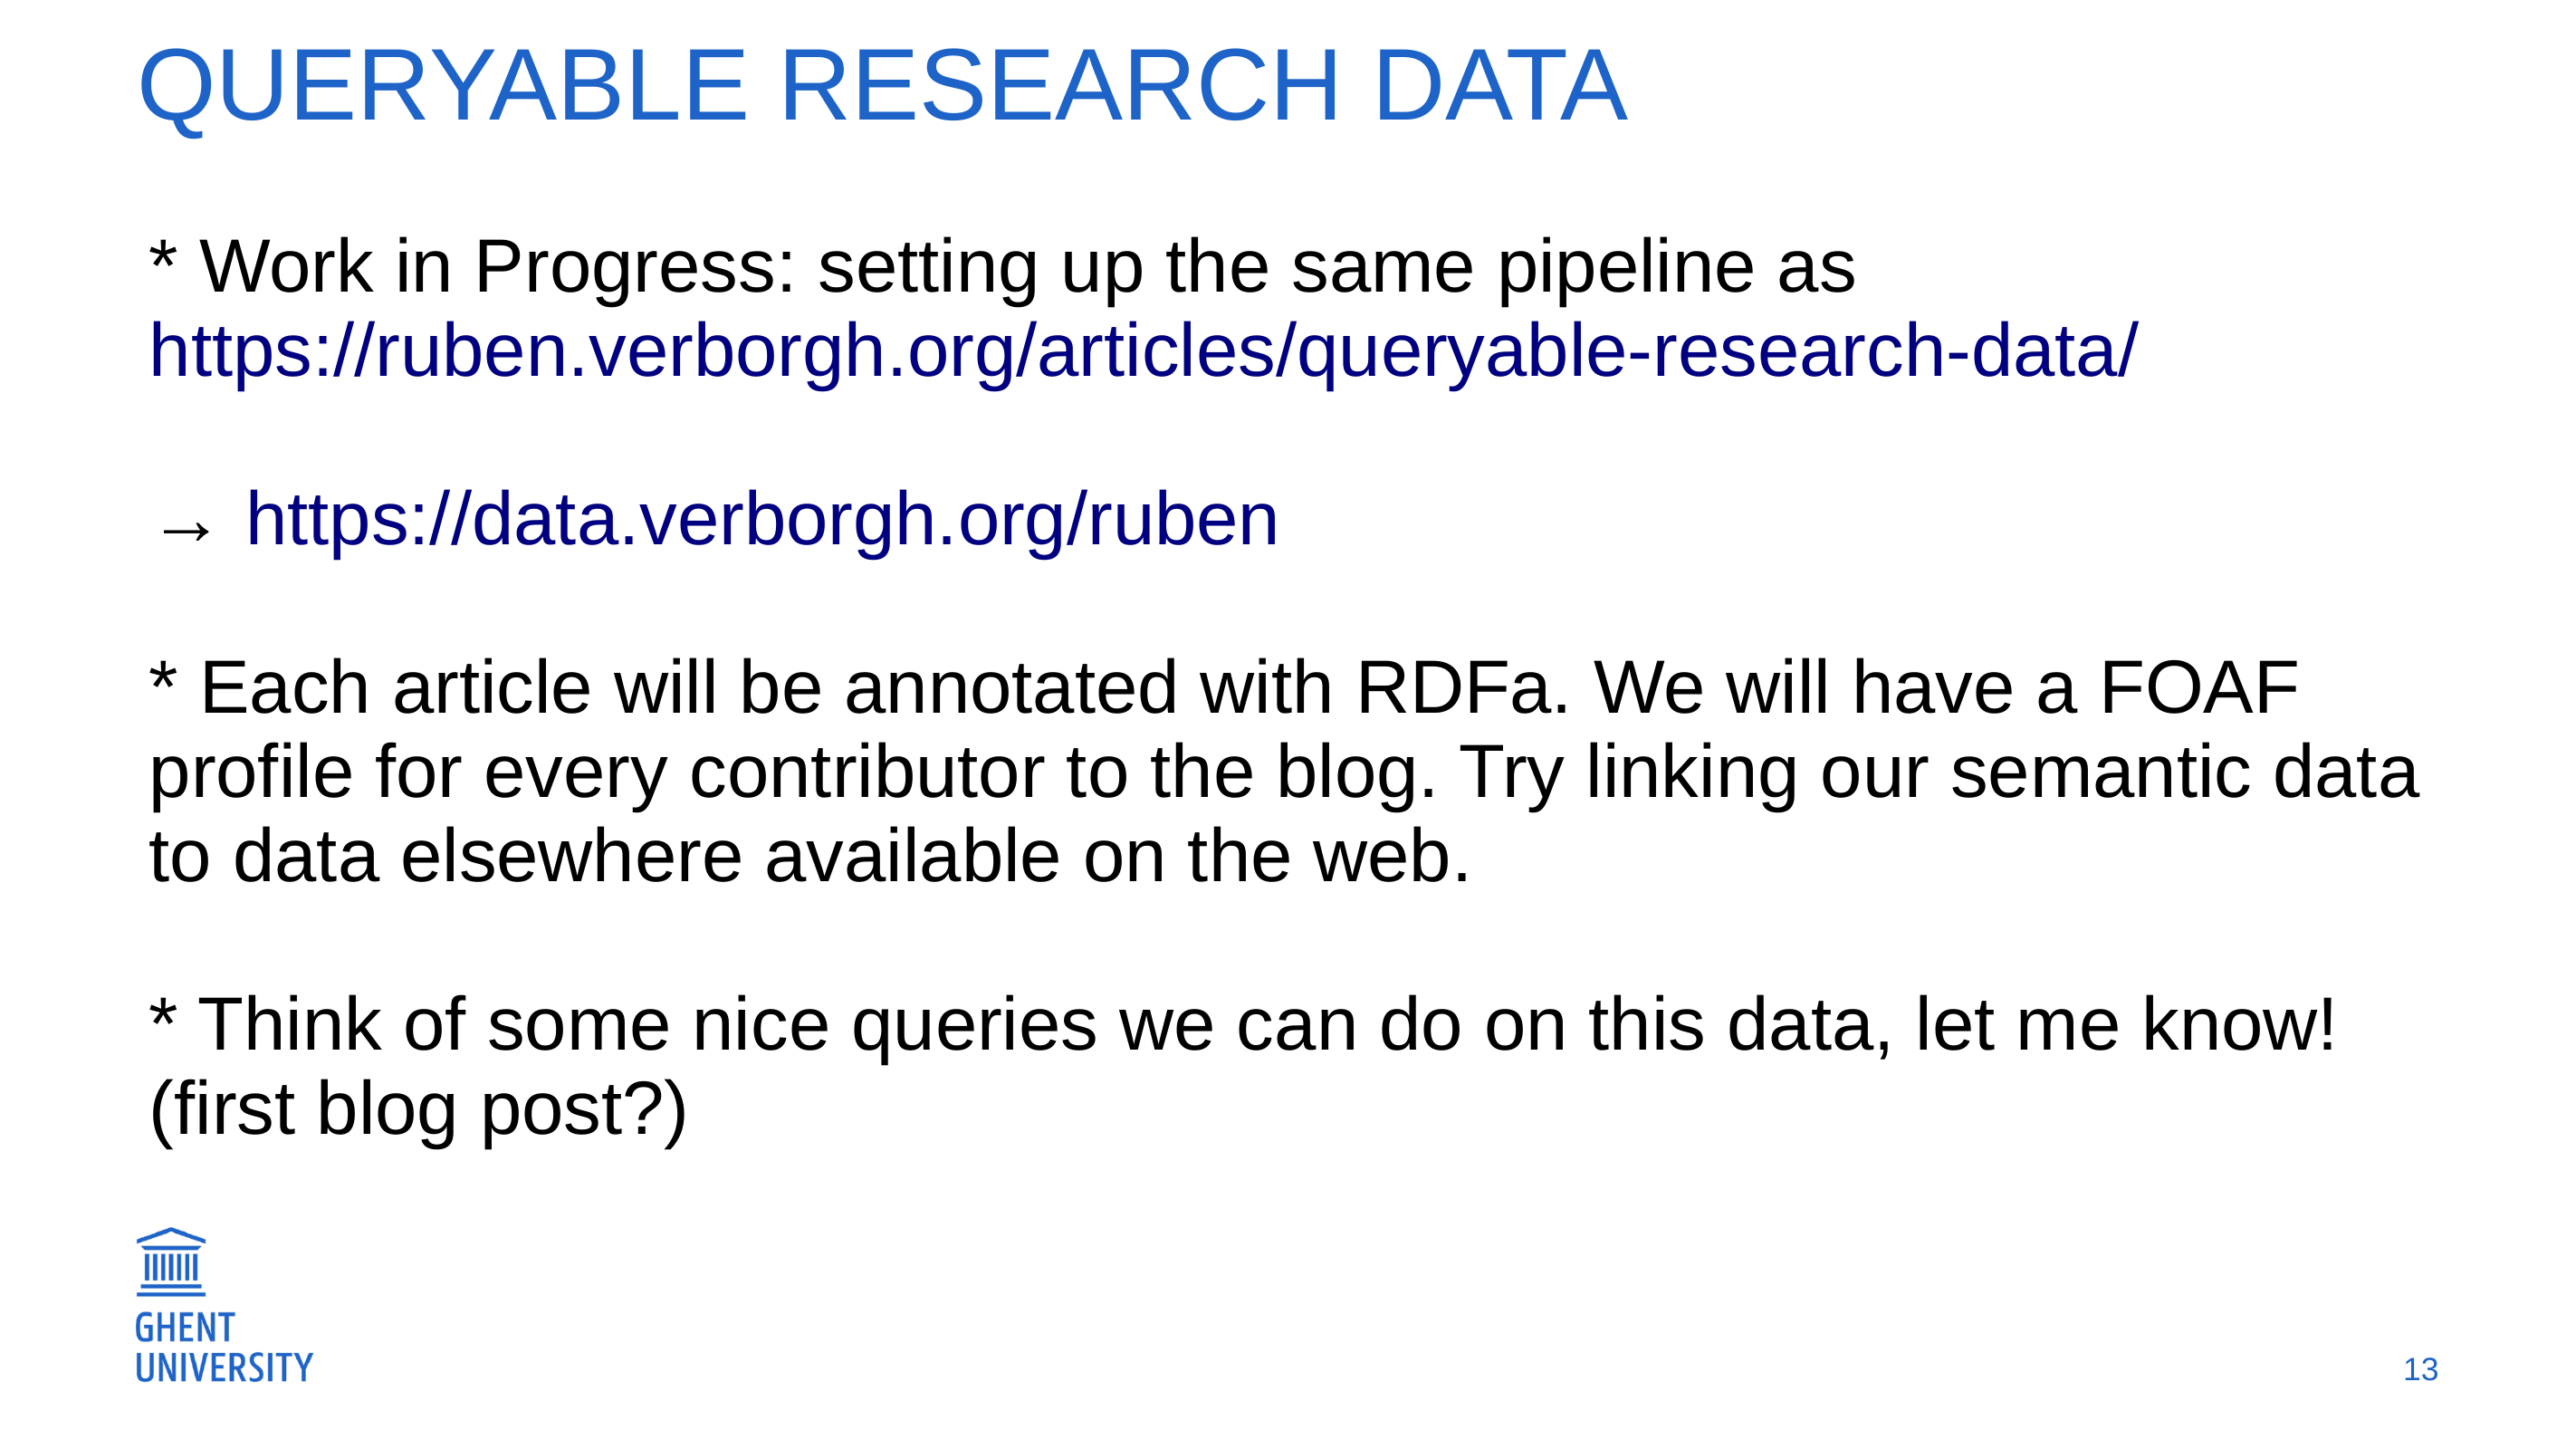

# Queryable research data
* Work in Progress: setting up the same pipeline as https://ruben.verborgh.org/articles/queryable-research-data/
→ https://data.verborgh.org/ruben
* Each article will be annotated with RDFa. We will have a FOAF profile for every contributor to the blog. Try linking our semantic data to data elsewhere available on the web.
* Think of some nice queries we can do on this data, let me know! (first blog post?)